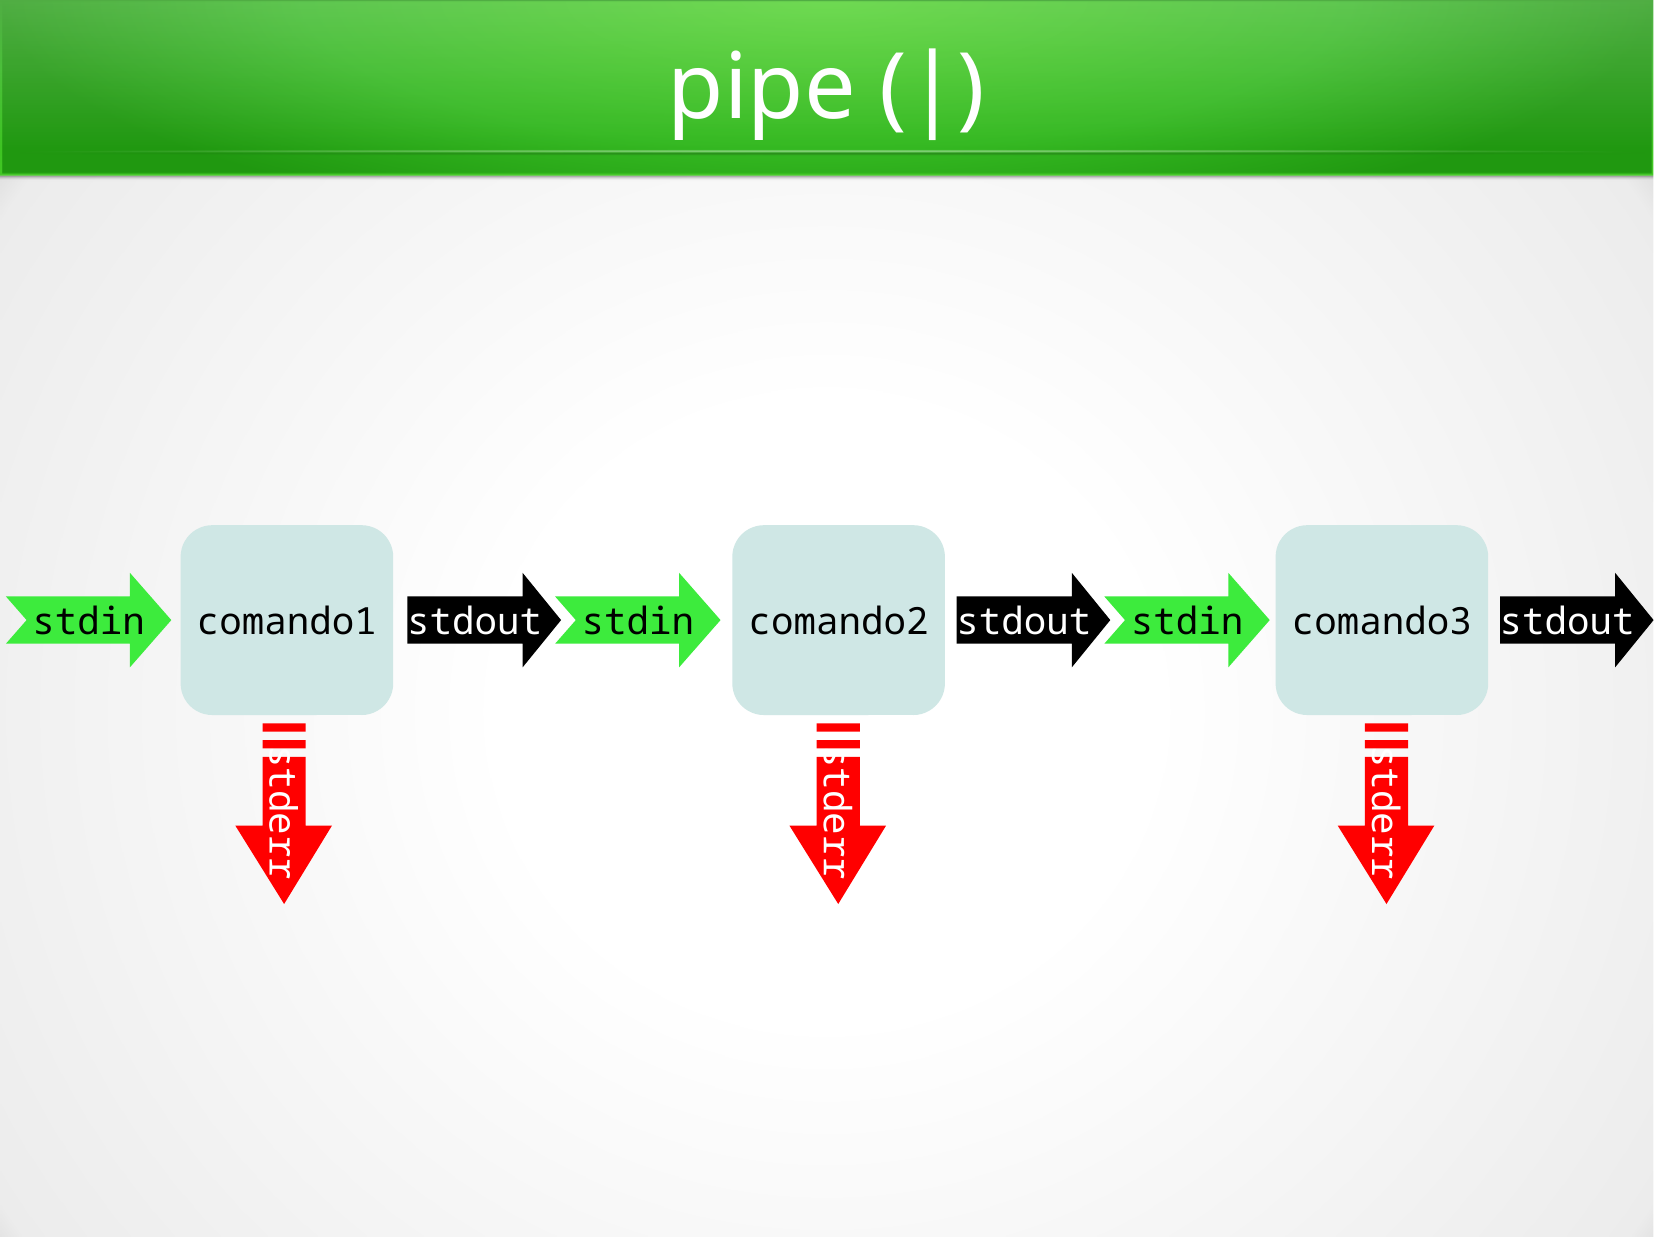

# pipe (|)
comando1
comando2
comando3
stdin
stdout
stdin
stdout
stdin
stdout
stderr
stderr
stderr